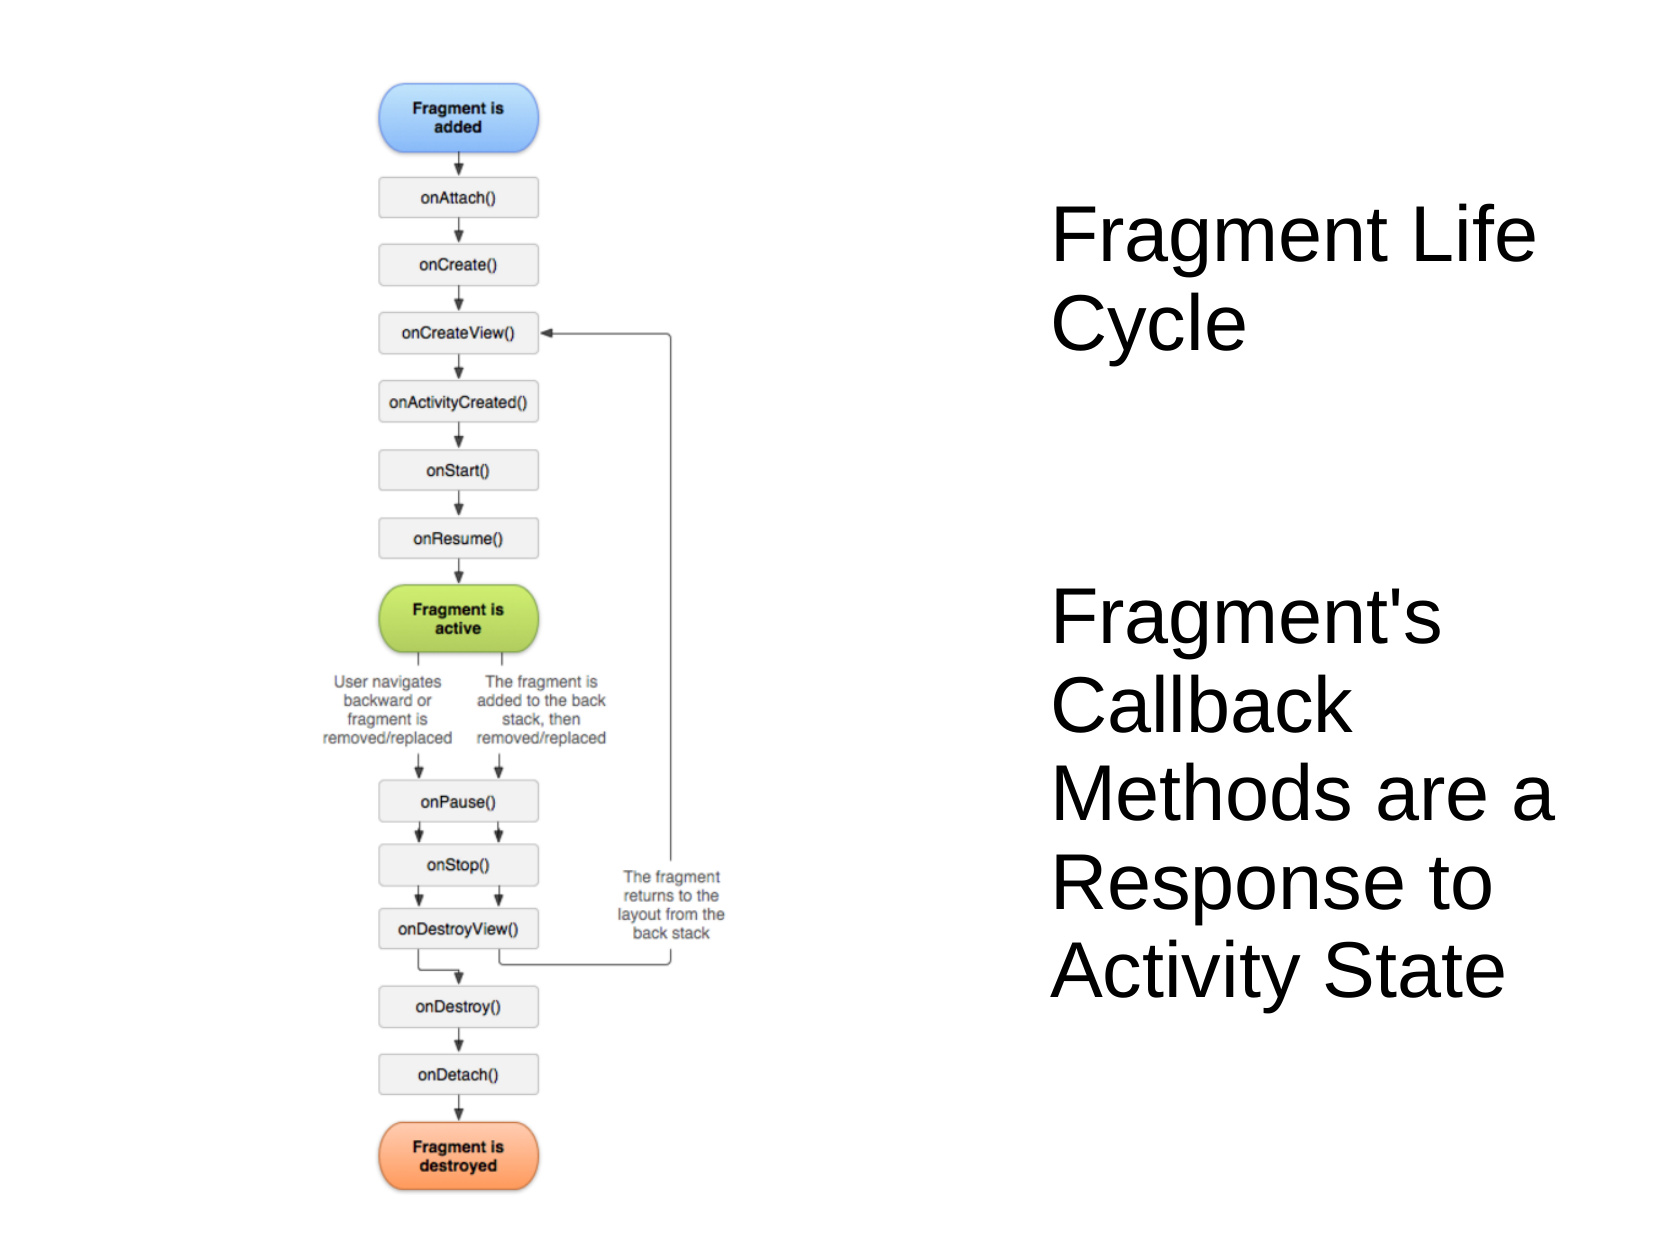

# Fragment Life Cycle Fragment's Callback Methods are a Response to Activity State